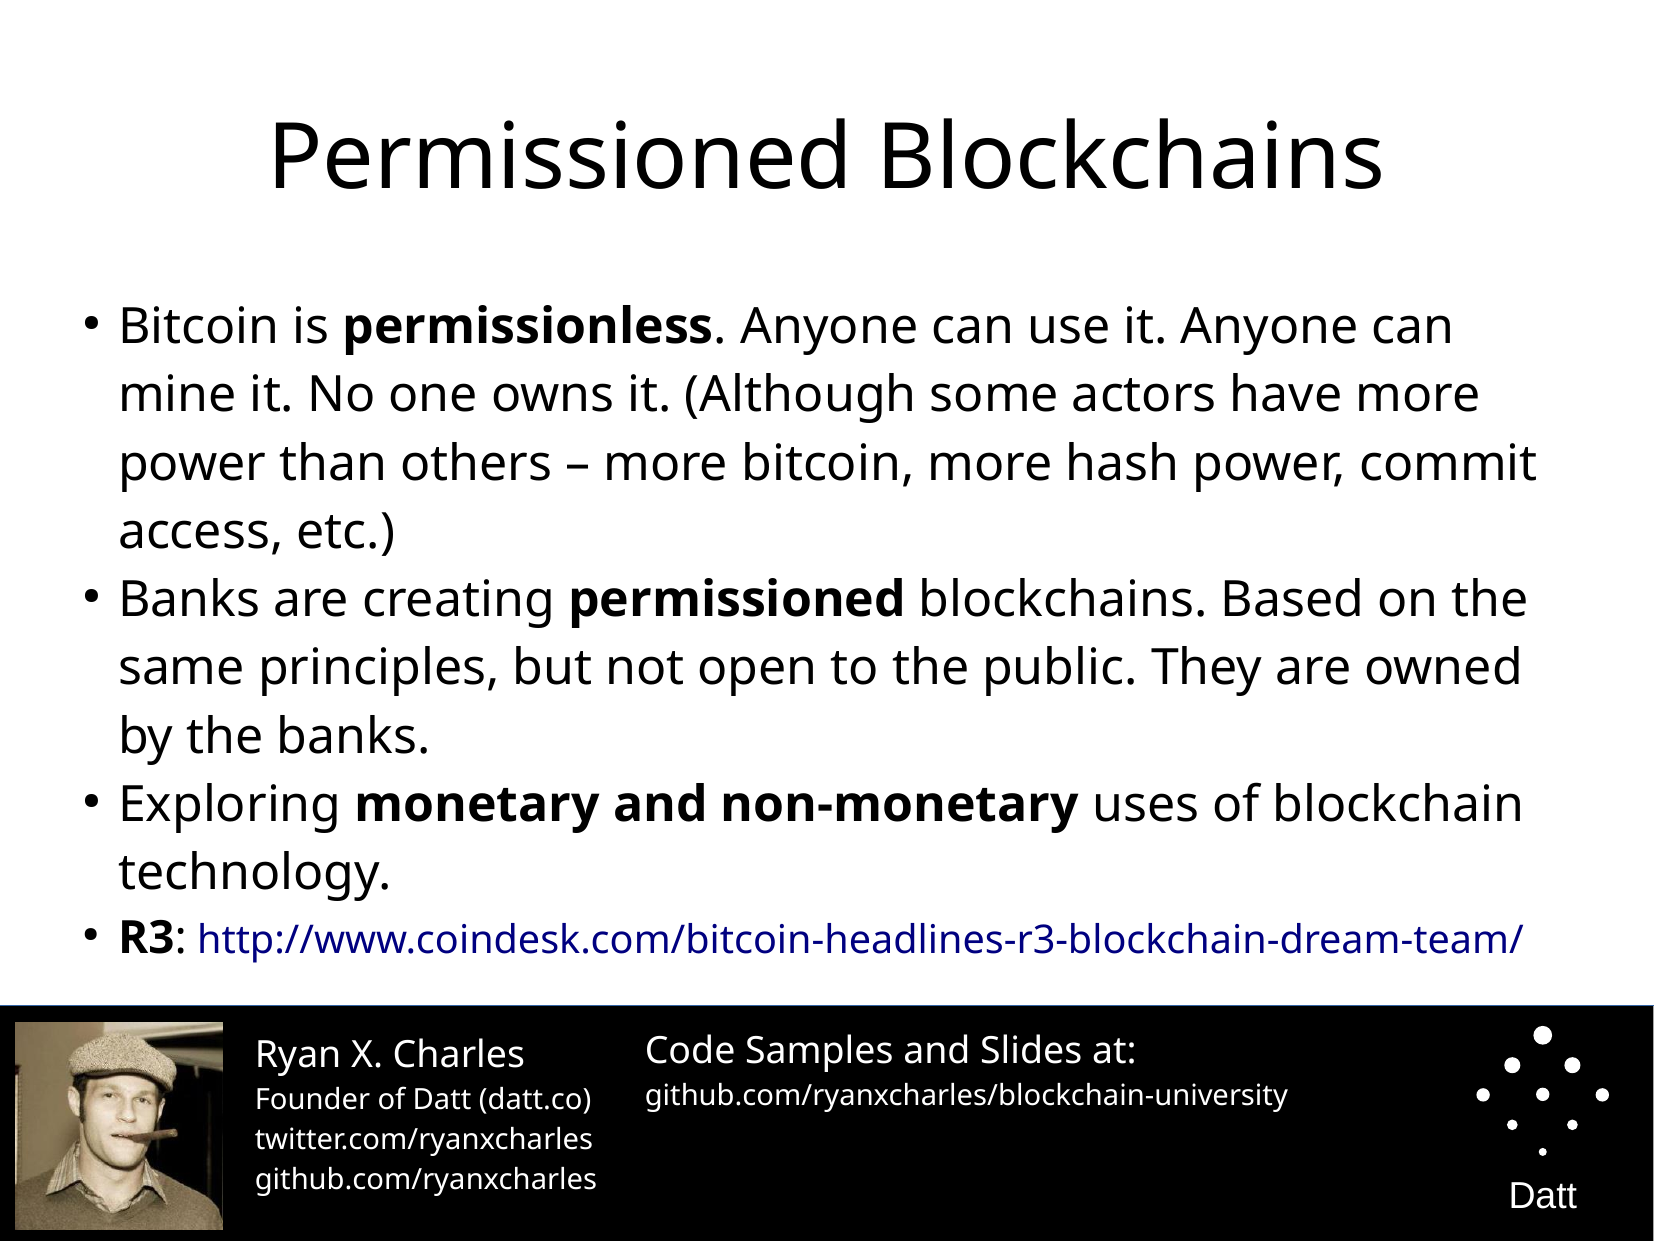

# Permissioned Blockchains
Bitcoin is permissionless. Anyone can use it. Anyone can mine it. No one owns it. (Although some actors have more power than others – more bitcoin, more hash power, commit access, etc.)
Banks are creating permissioned blockchains. Based on the same principles, but not open to the public. They are owned by the banks.
Exploring monetary and non-monetary uses of blockchain technology.
R3: http://www.coindesk.com/bitcoin-headlines-r3-blockchain-dream-team/
Code Samples and Slides at:
github.com/ryanxcharles/blockchain-university
Ryan X. Charles
Founder of Datt (datt.co)
twitter.com/ryanxcharles
github.com/ryanxcharles
Datt